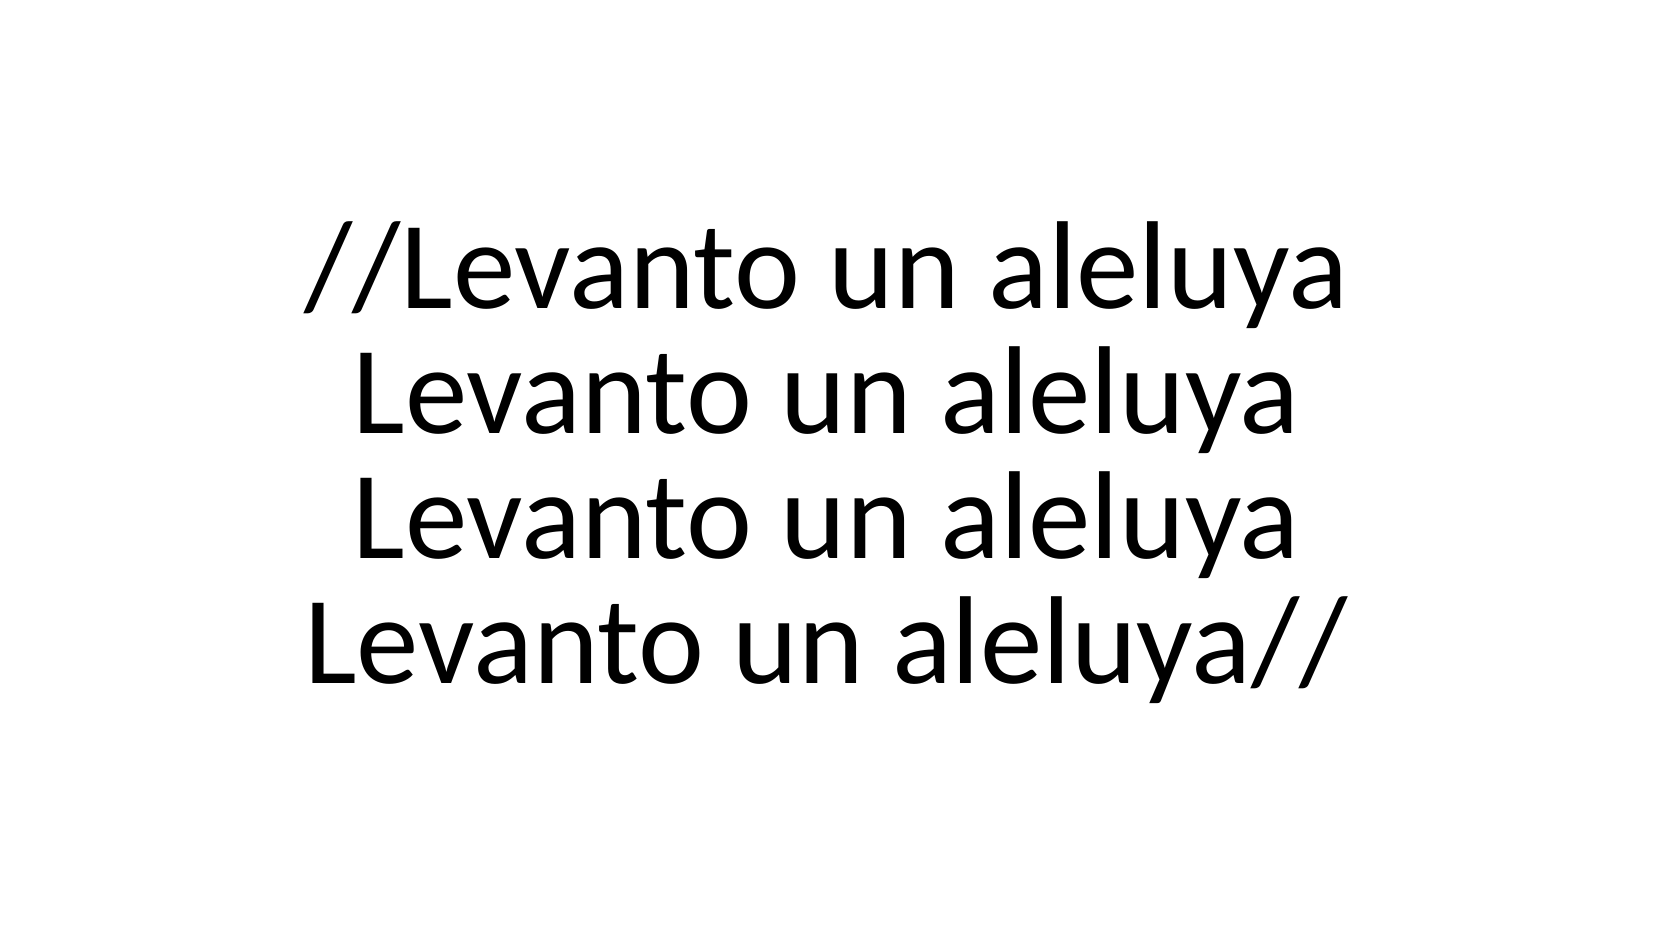

# //Levanto un aleluya Levanto un aleluya Levanto un aleluya Levanto un aleluya//